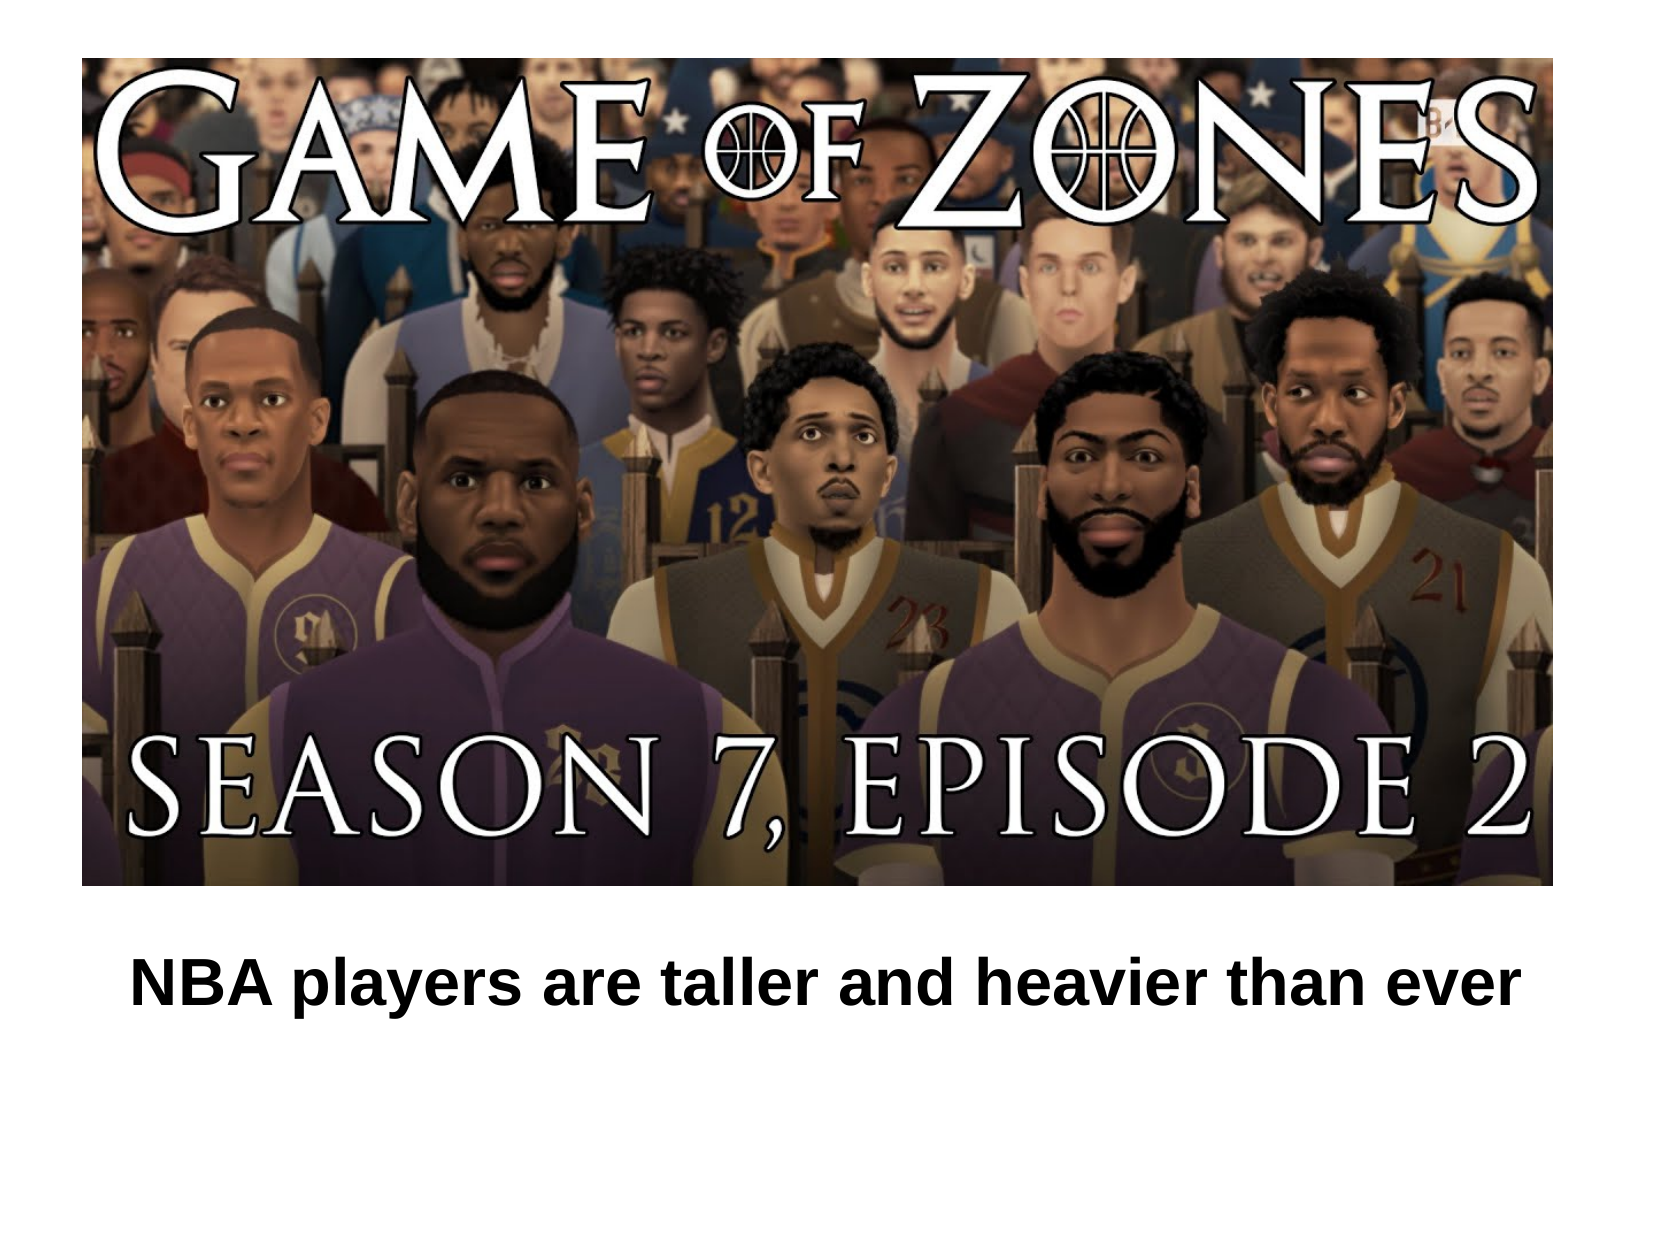

# NBA players are taller and heavier than ever